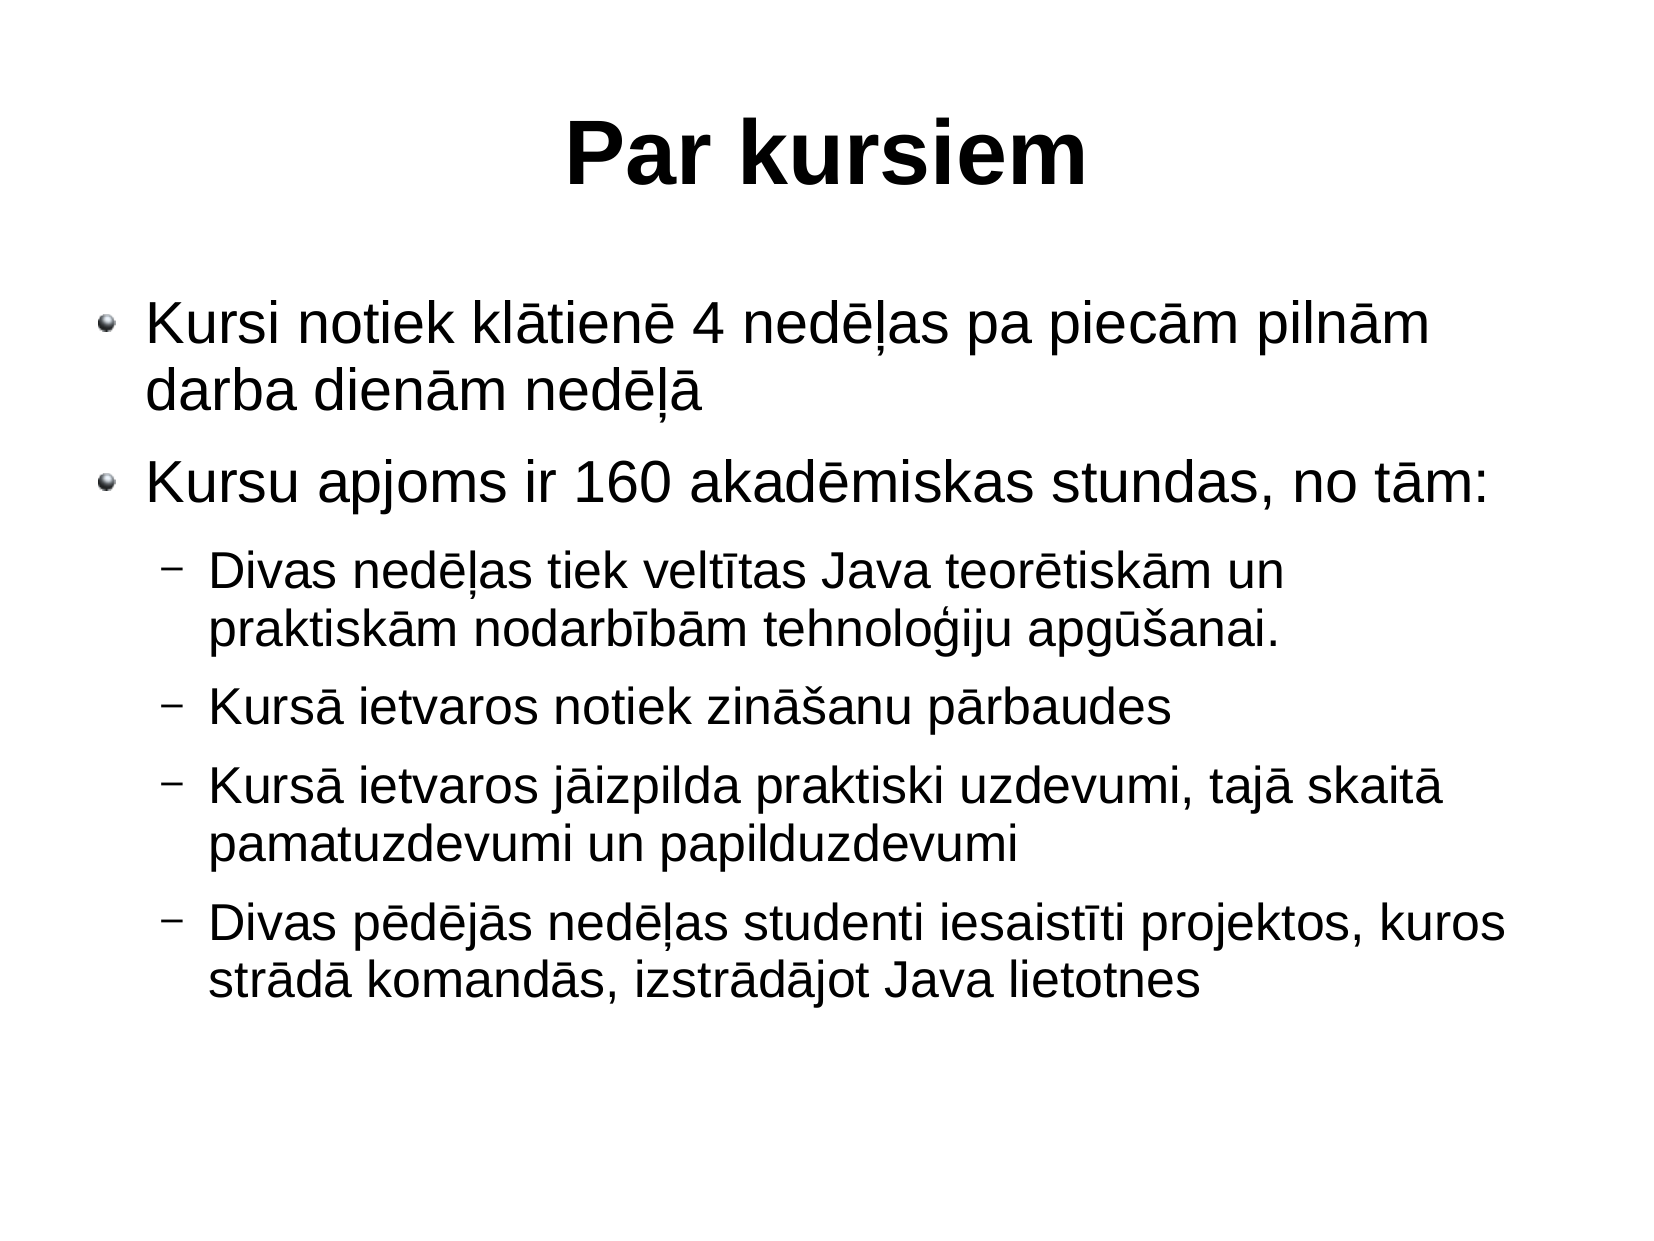

# Par kursiem
Kursi notiek klātienē 4 nedēļas pa piecām pilnām darba dienām nedēļā
Kursu apjoms ir 160 akadēmiskas stundas, no tām:
Divas nedēļas tiek veltītas Java teorētiskām un praktiskām nodarbībām tehnoloģiju apgūšanai.
Kursā ietvaros notiek zināšanu pārbaudes
Kursā ietvaros jāizpilda praktiski uzdevumi, tajā skaitā pamatuzdevumi un papilduzdevumi
Divas pēdējās nedēļas studenti iesaistīti projektos, kuros strādā komandās, izstrādājot Java lietotnes